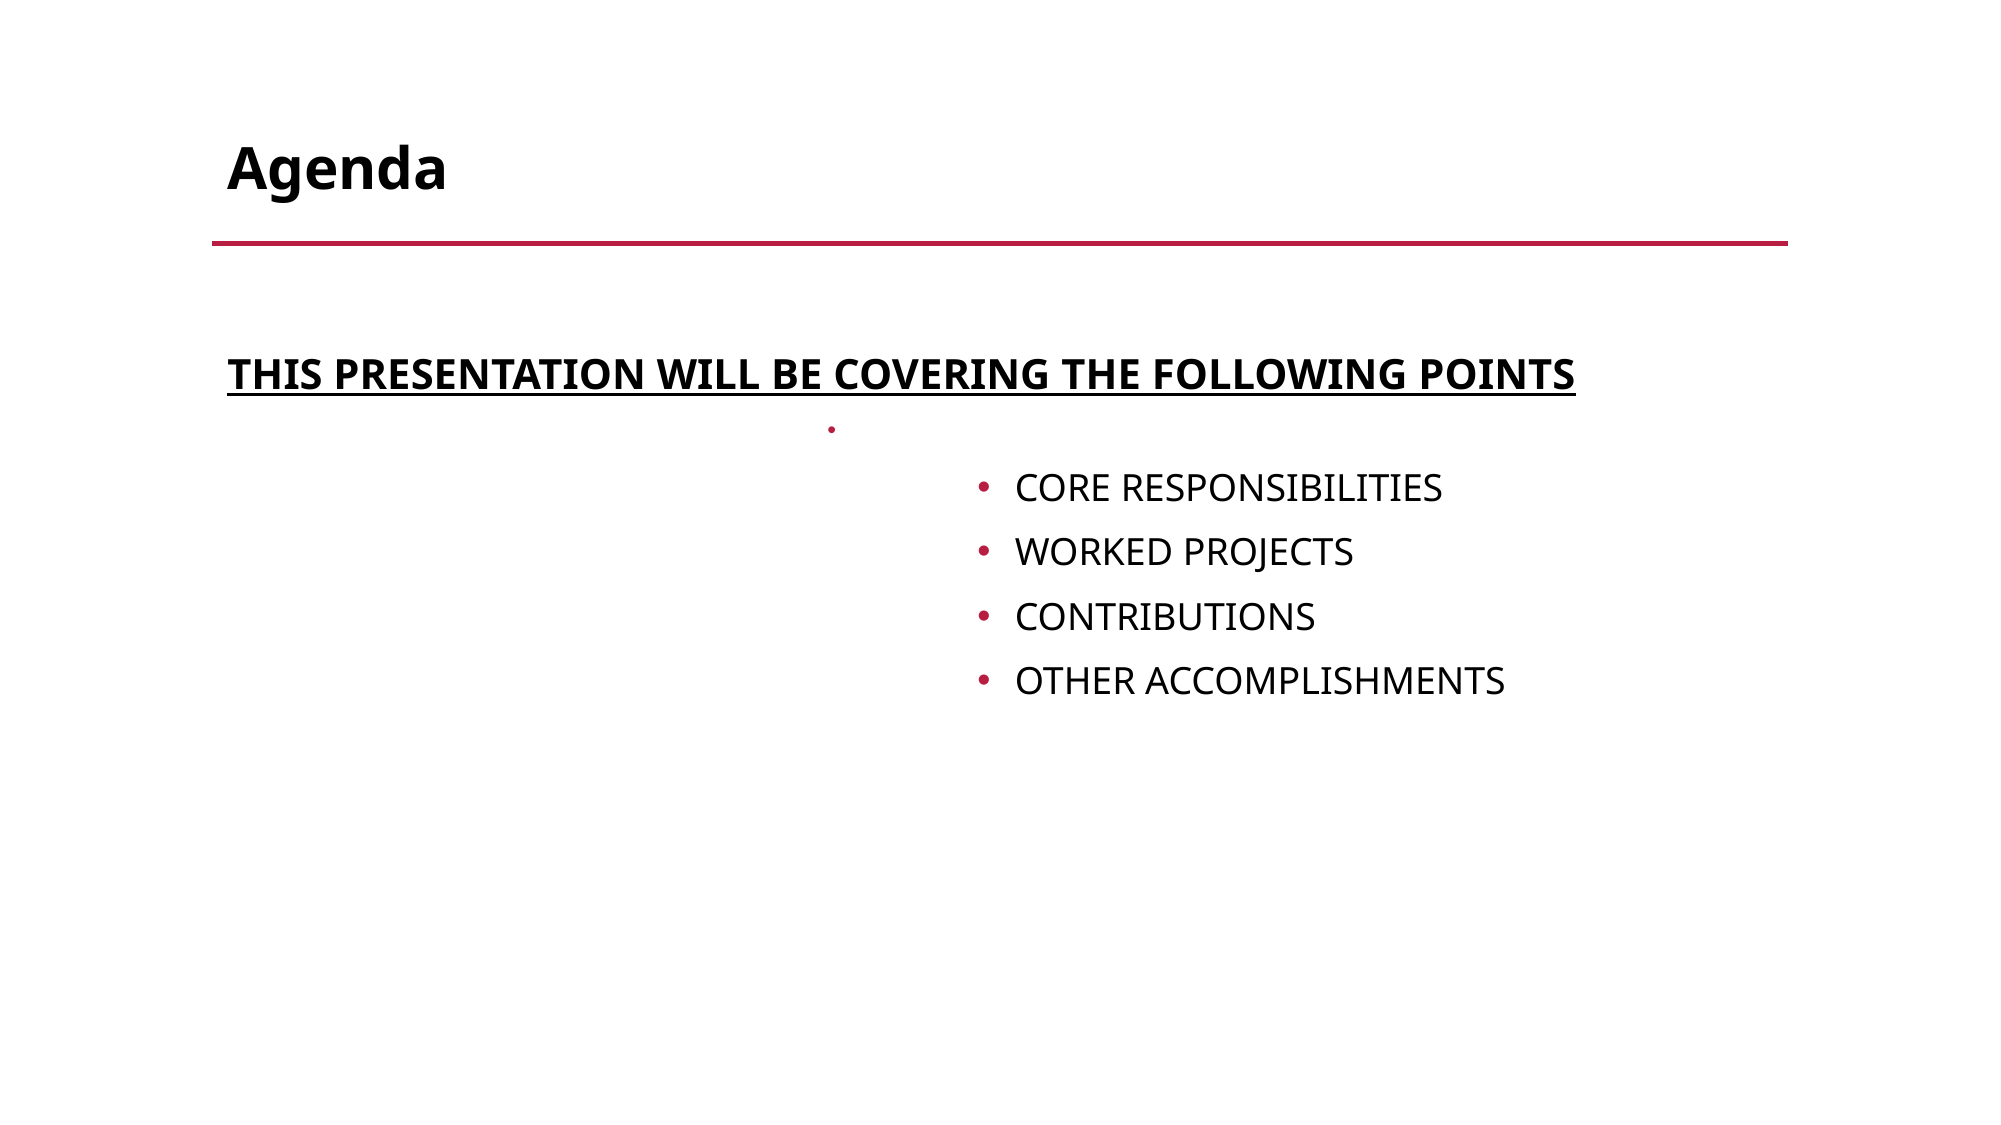

# Agenda
THIS PRESENTATION WILL BE COVERING THE FOLLOWING POINTS
CORE RESPONSIBILITIES
WORKED PROJECTS
CONTRIBUTIONS
OTHER ACCOMPLISHMENTS